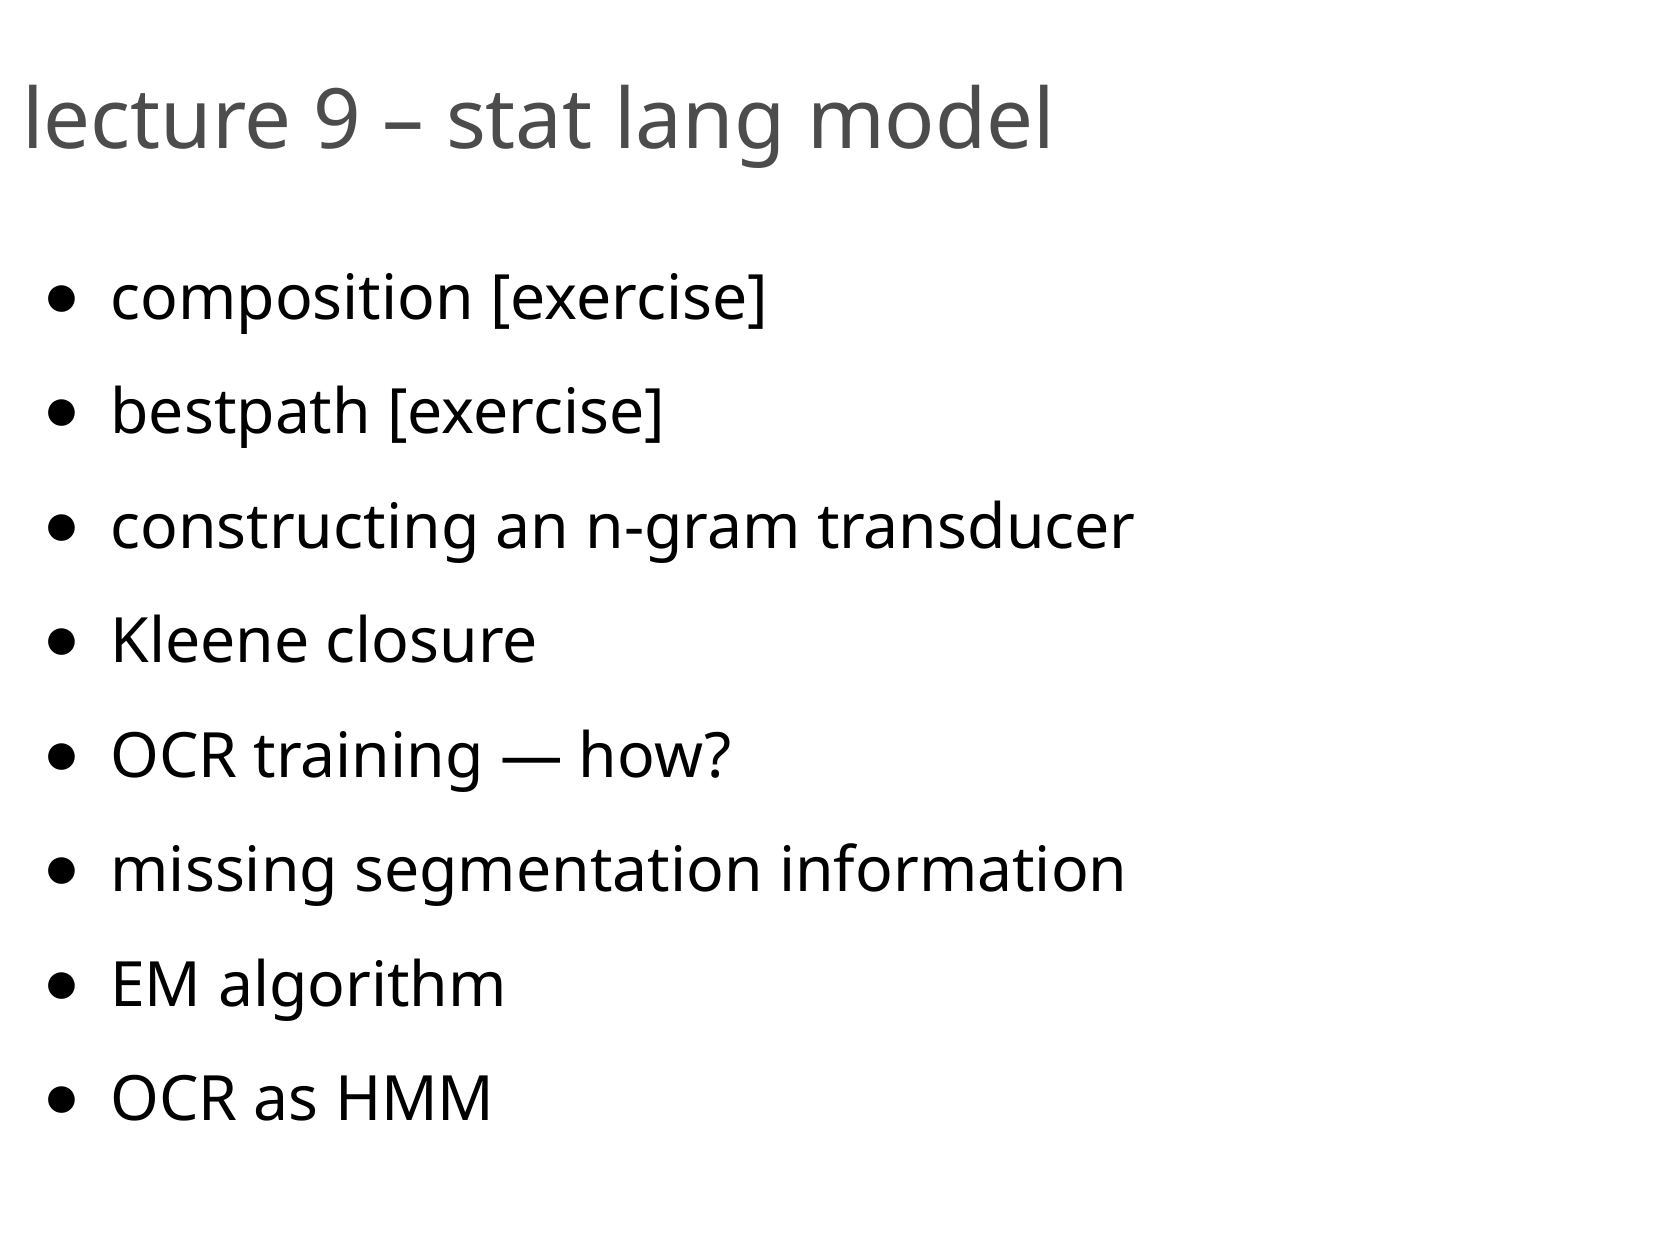

# lecture 9 – stat lang model
composition [exercise]
bestpath [exercise]
constructing an n-gram transducer
Kleene closure
OCR training — how?
missing segmentation information
EM algorithm
OCR as HMM